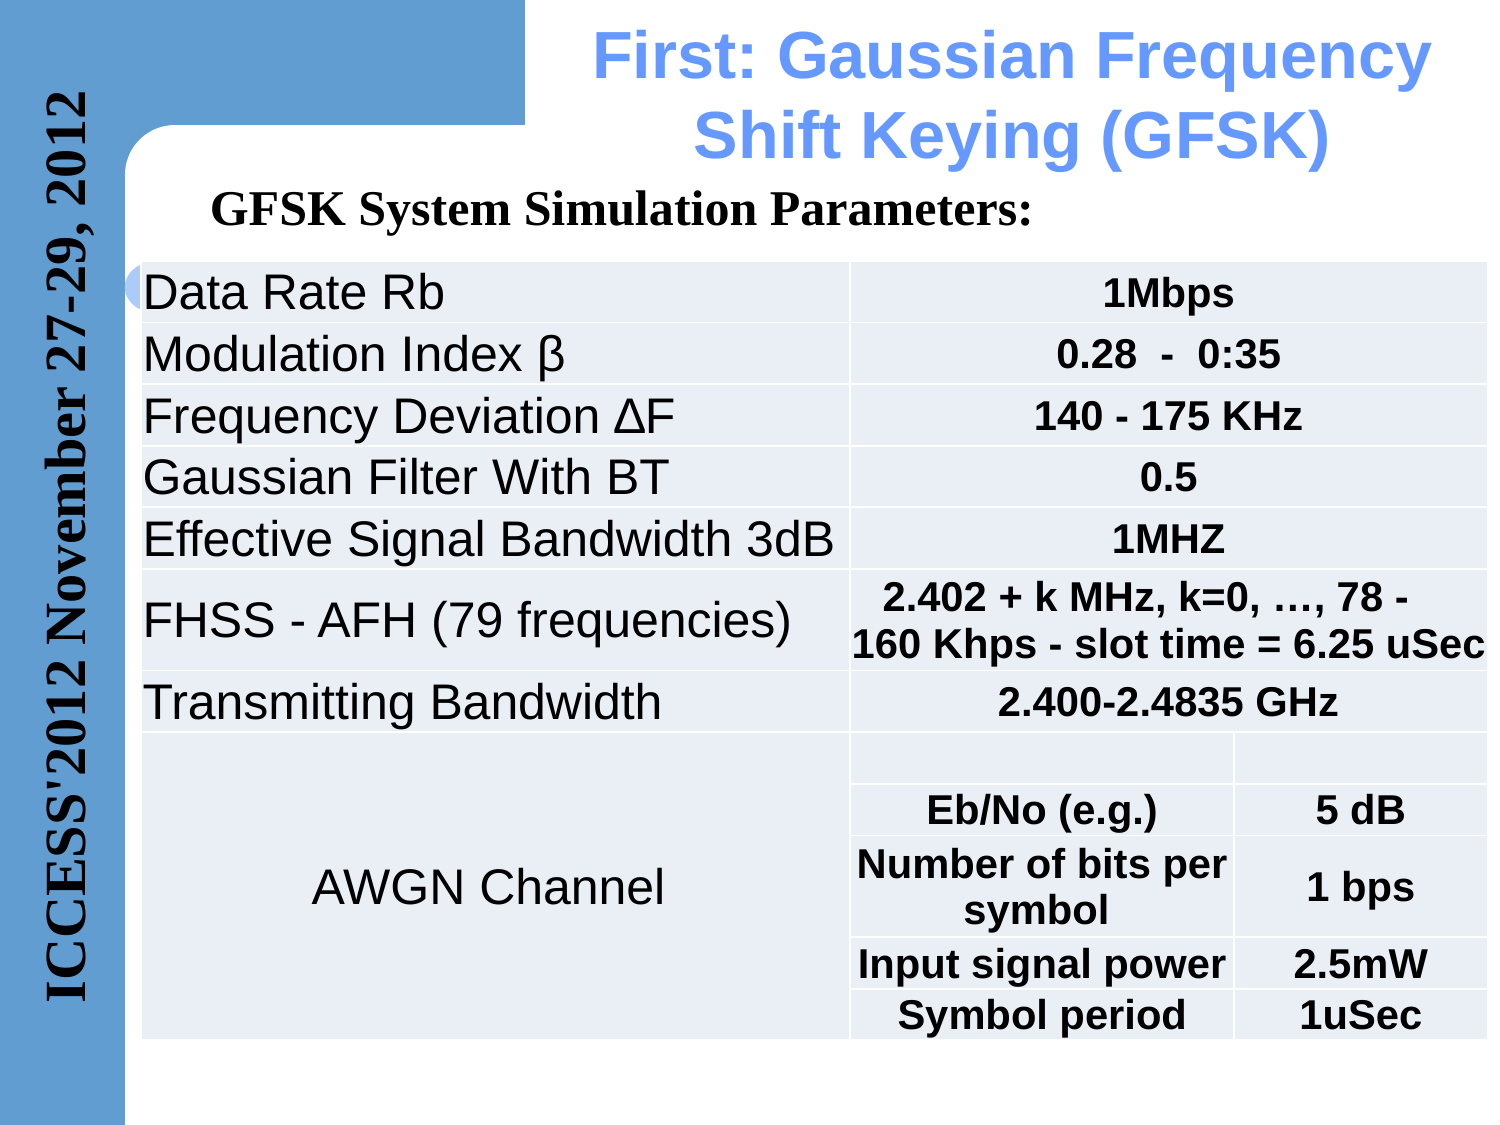

First: Gaussian Frequency Shift Keying (GFSK)
# GFSK System Simulation Parameters:
| Data Rate Rb | 1Mbps | |
| --- | --- | --- |
| Modulation Index β | 0.28 - 0:35 | |
| Frequency Deviation ∆F | 140 - 175 KHz | |
| Gaussian Filter With BT | 0.5 | |
| Effective Signal Bandwidth 3dB | 1MHZ | |
| FHSS - AFH (79 frequencies) | 2.402 + k MHz, k=0, …, 78 - 160 Khps - slot time = 6.25 uSec | |
| Transmitting Bandwidth | 2.400-2.4835 GHz | |
| AWGN Channel | | |
| | Eb/No (e.g.) | 5 dB |
| | Number of bits per symbol | 1 bps |
| | Input signal power | 2.5mW |
| | Symbol period | 1uSec |